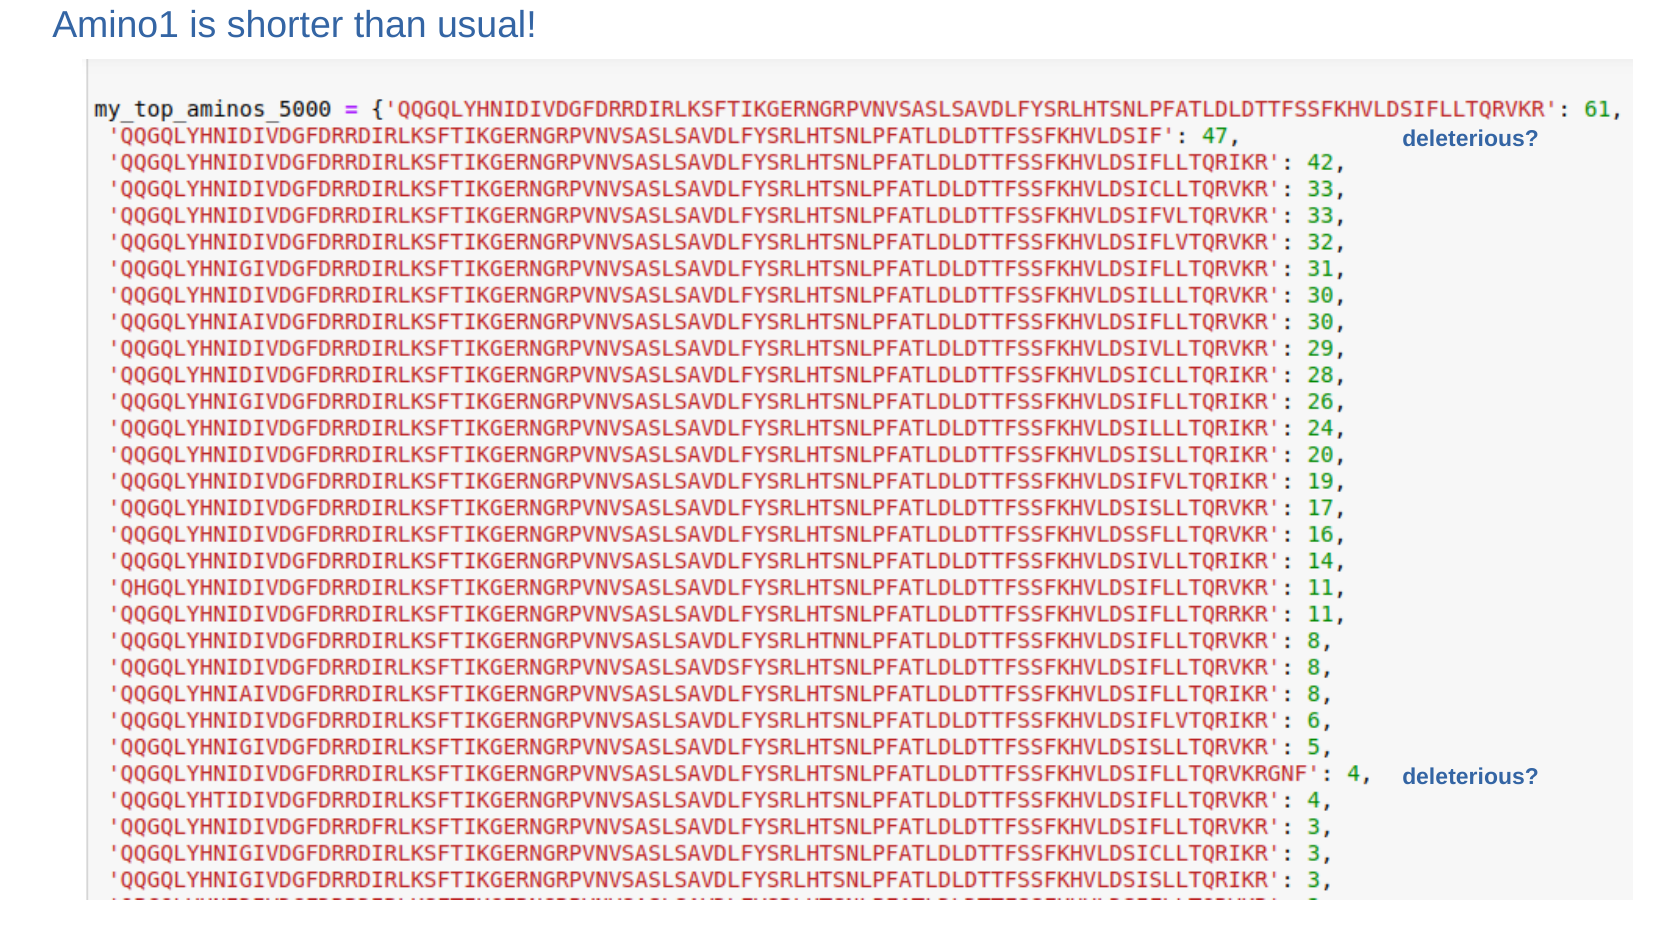

Amino1 is shorter than usual!
#
deleterious?
deleterious?